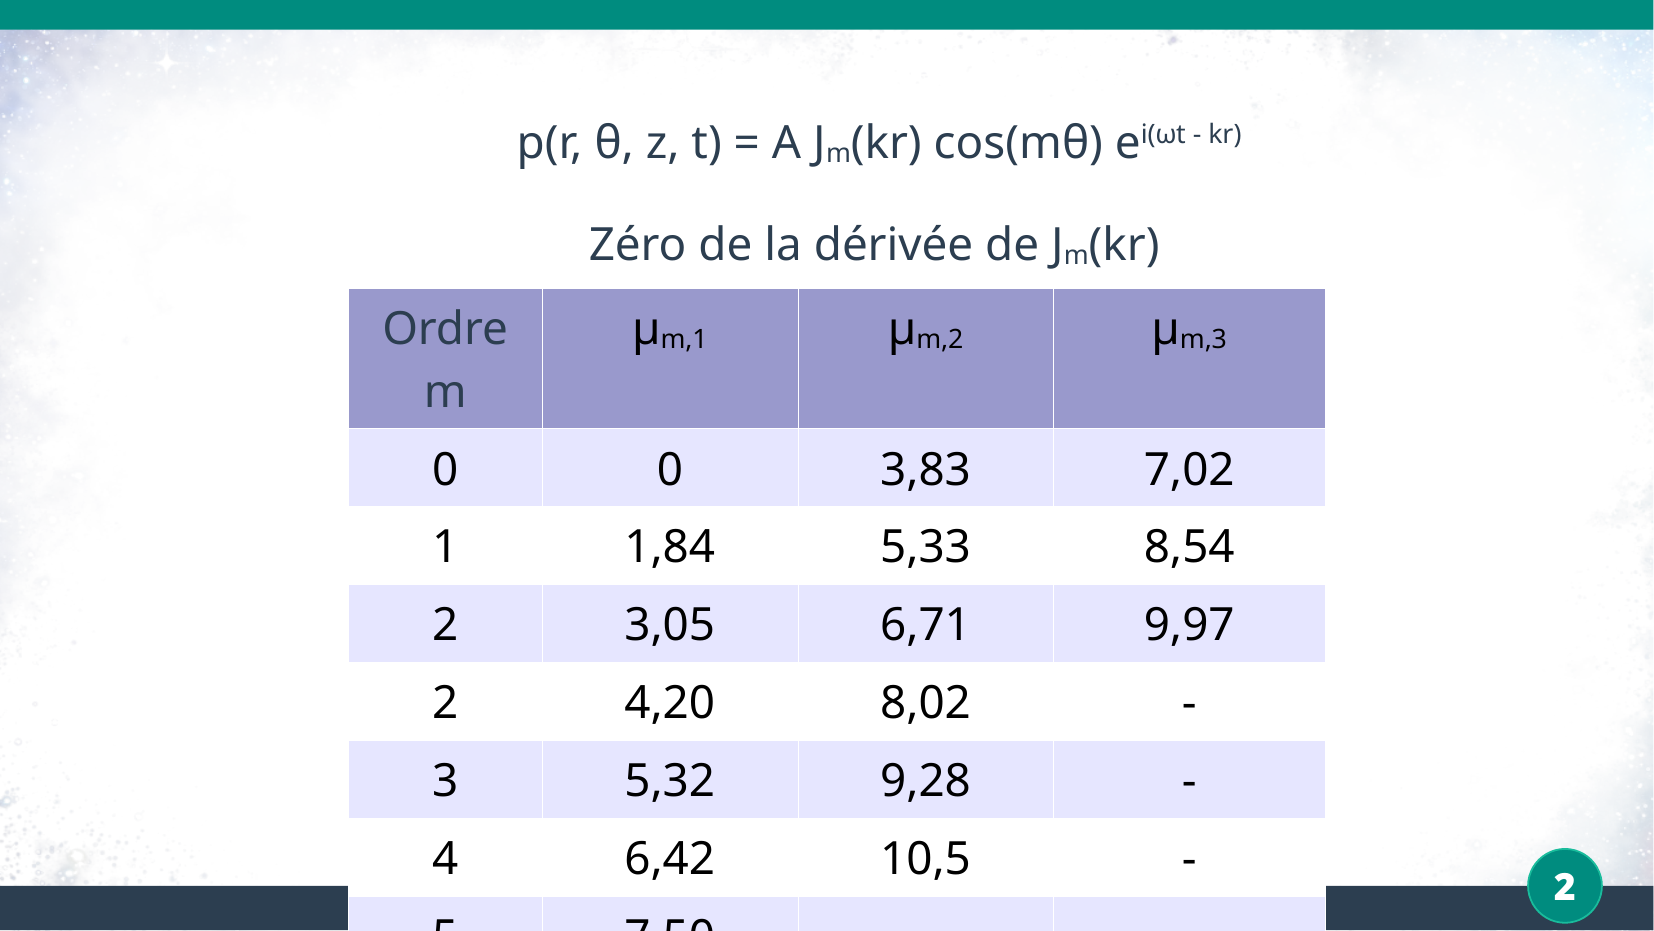

p(r, θ, z, t) = A Jm(kr) cos(mθ) ei(ωt - kr)
Zéro de la dérivée de Jm(kr)
| Ordre m | μm,1 | μm,2 | μm,3 |
| --- | --- | --- | --- |
| 0 | 0 | 3,83 | 7,02 |
| 1 | 1,84 | 5,33 | 8,54 |
| 2 | 3,05 | 6,71 | 9,97 |
| 2 | 4,20 | 8,02 | - |
| 3 | 5,32 | 9,28 | - |
| 4 | 6,42 | 10,5 | - |
| 5 | 7,50 | - | - |